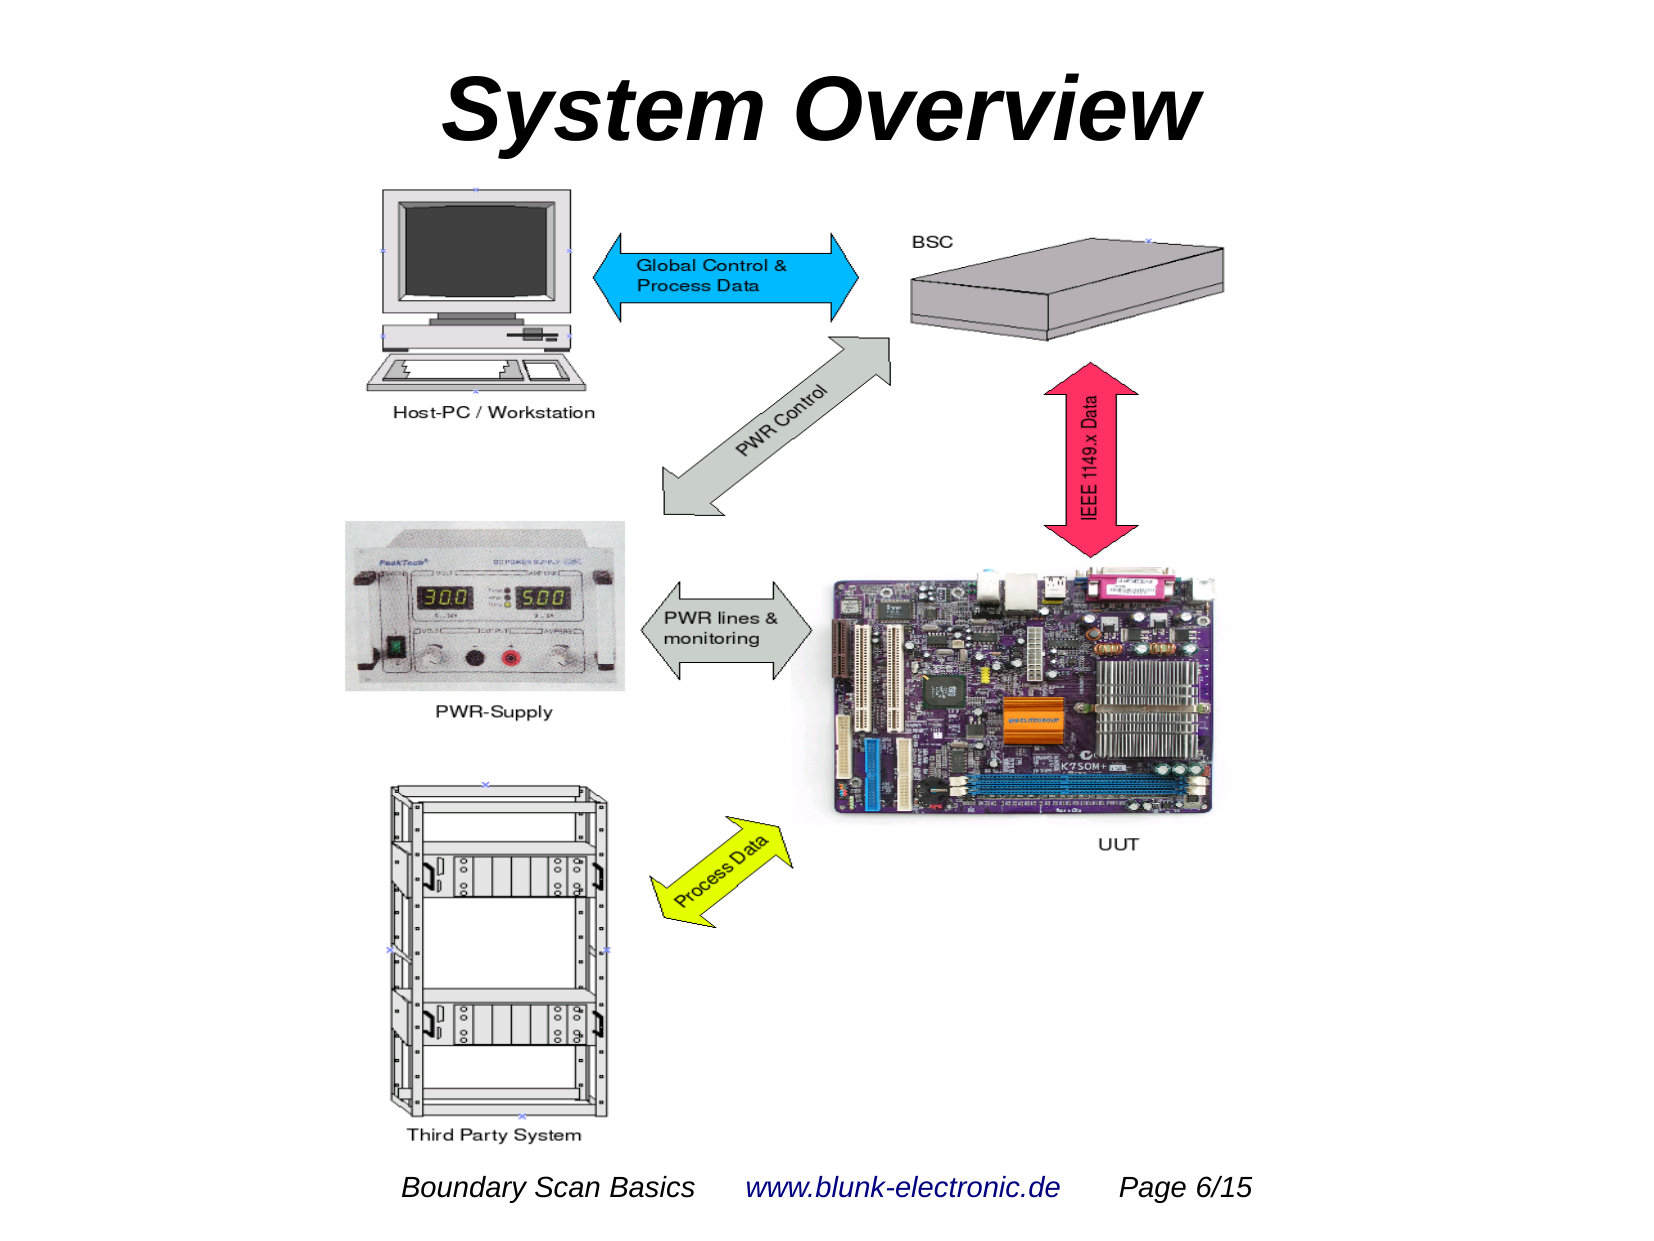

# System Overview
Boundary Scan Basics www.blunk-electronic.de Page /15